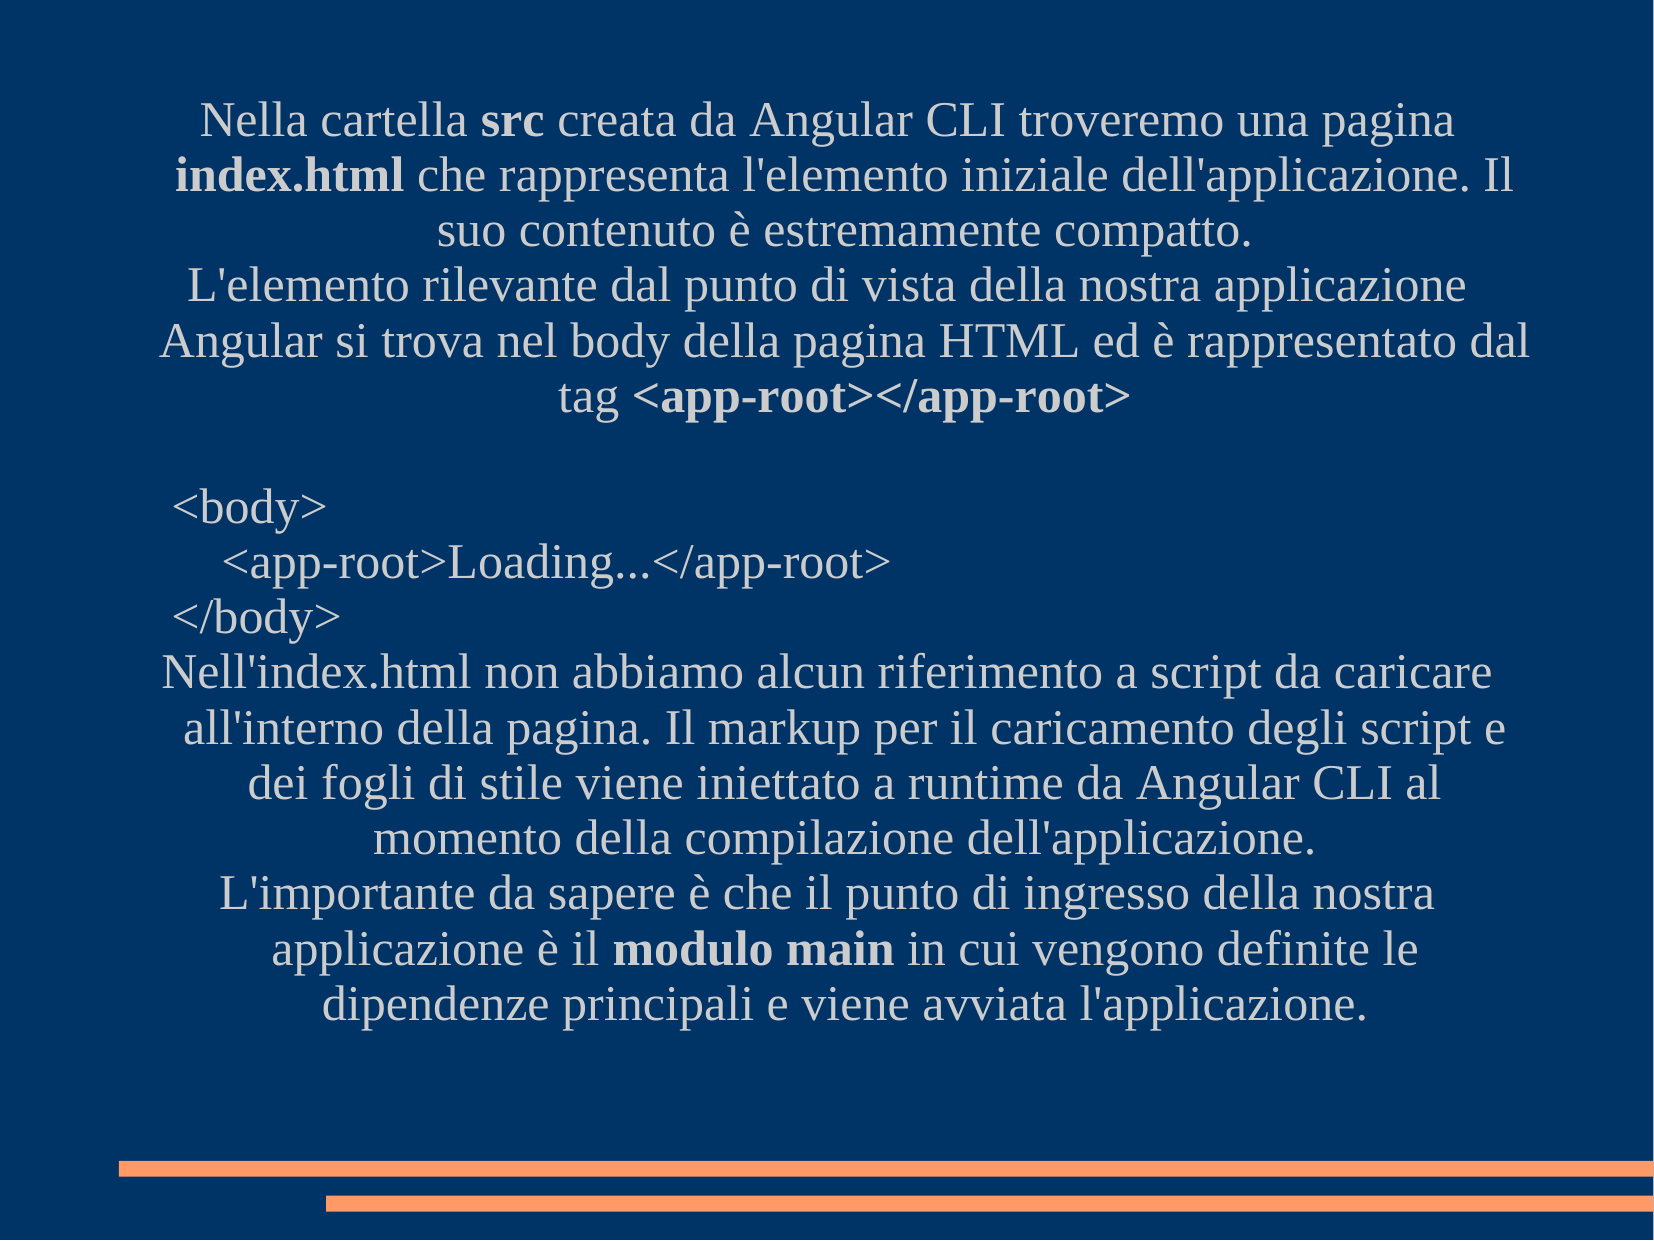

# Nella cartella src creata da Angular CLI troveremo una pagina index.html che rappresenta l'elemento iniziale dell'applicazione. Il suo contenuto è estremamente compatto.
L'elemento rilevante dal punto di vista della nostra applicazione Angular si trova nel body della pagina HTML ed è rappresentato dal tag <app-root></app-root>
 <body>
 <app-root>Loading...</app-root>
 </body>
Nell'index.html non abbiamo alcun riferimento a script da caricare all'interno della pagina. Il markup per il caricamento degli script e dei fogli di stile viene iniettato a runtime da Angular CLI al momento della compilazione dell'applicazione.
L'importante da sapere è che il punto di ingresso della nostra applicazione è il modulo main in cui vengono definite le dipendenze principali e viene avviata l'applicazione.